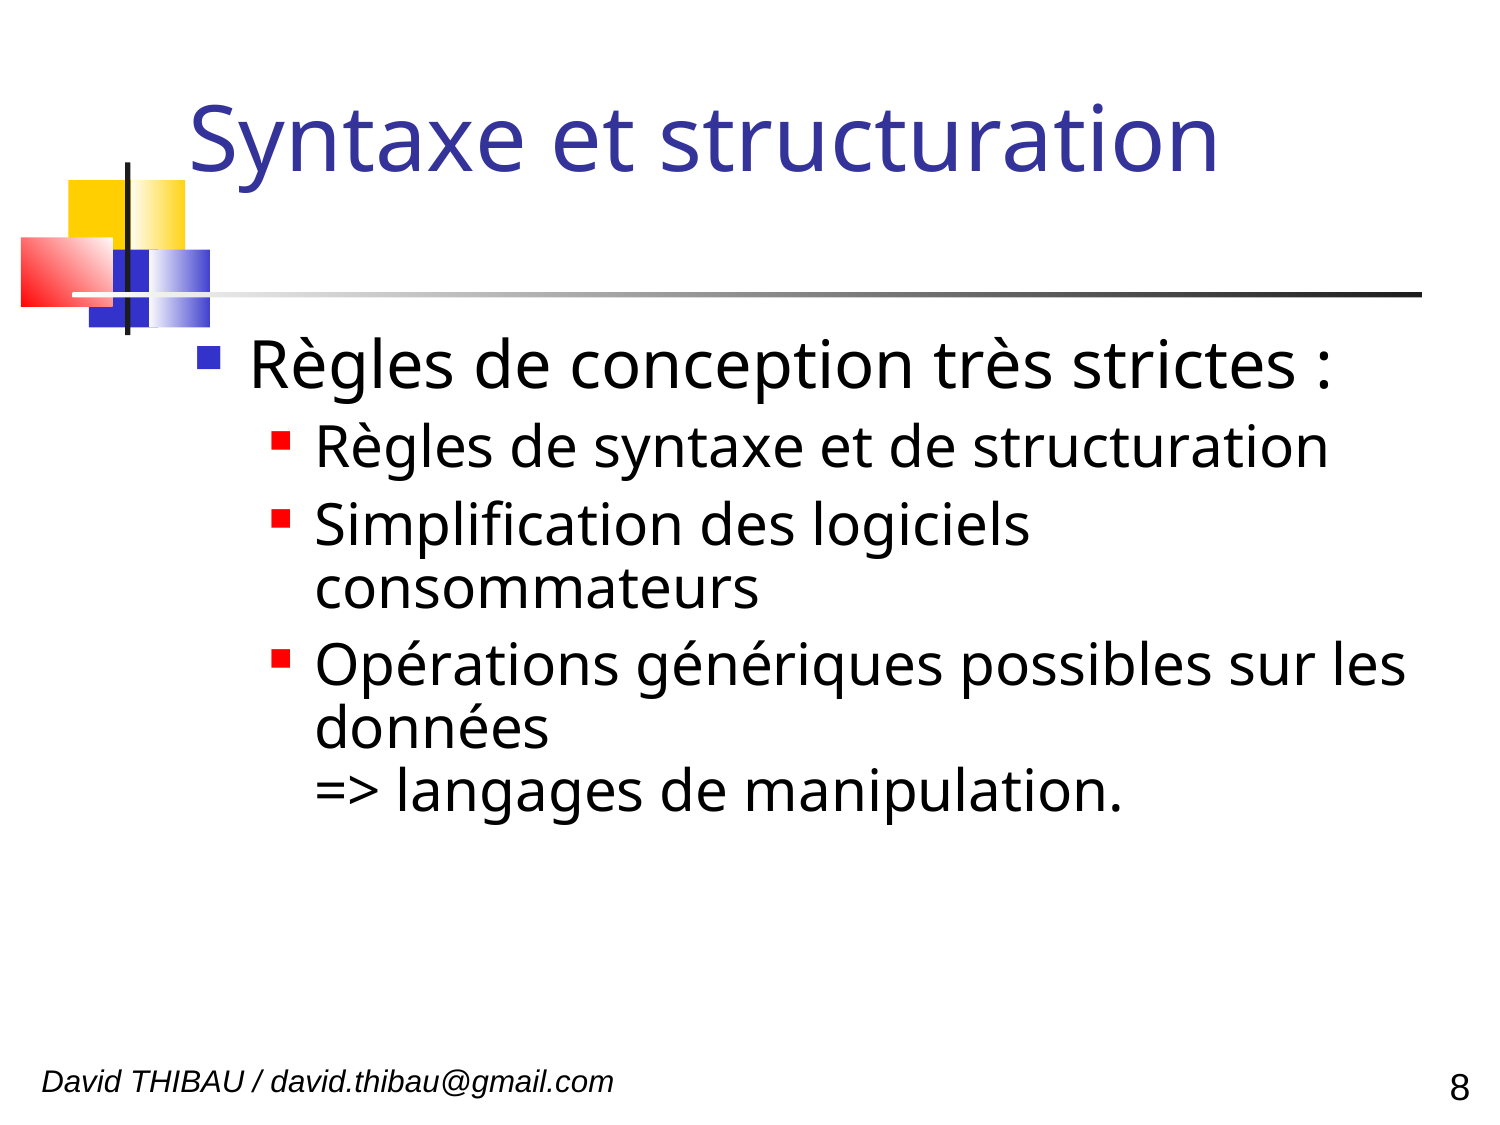

# Syntaxe et structuration
Règles de conception très strictes :
Règles de syntaxe et de structuration
Simplification des logiciels consommateurs
Opérations génériques possibles sur les données
=> langages de manipulation.